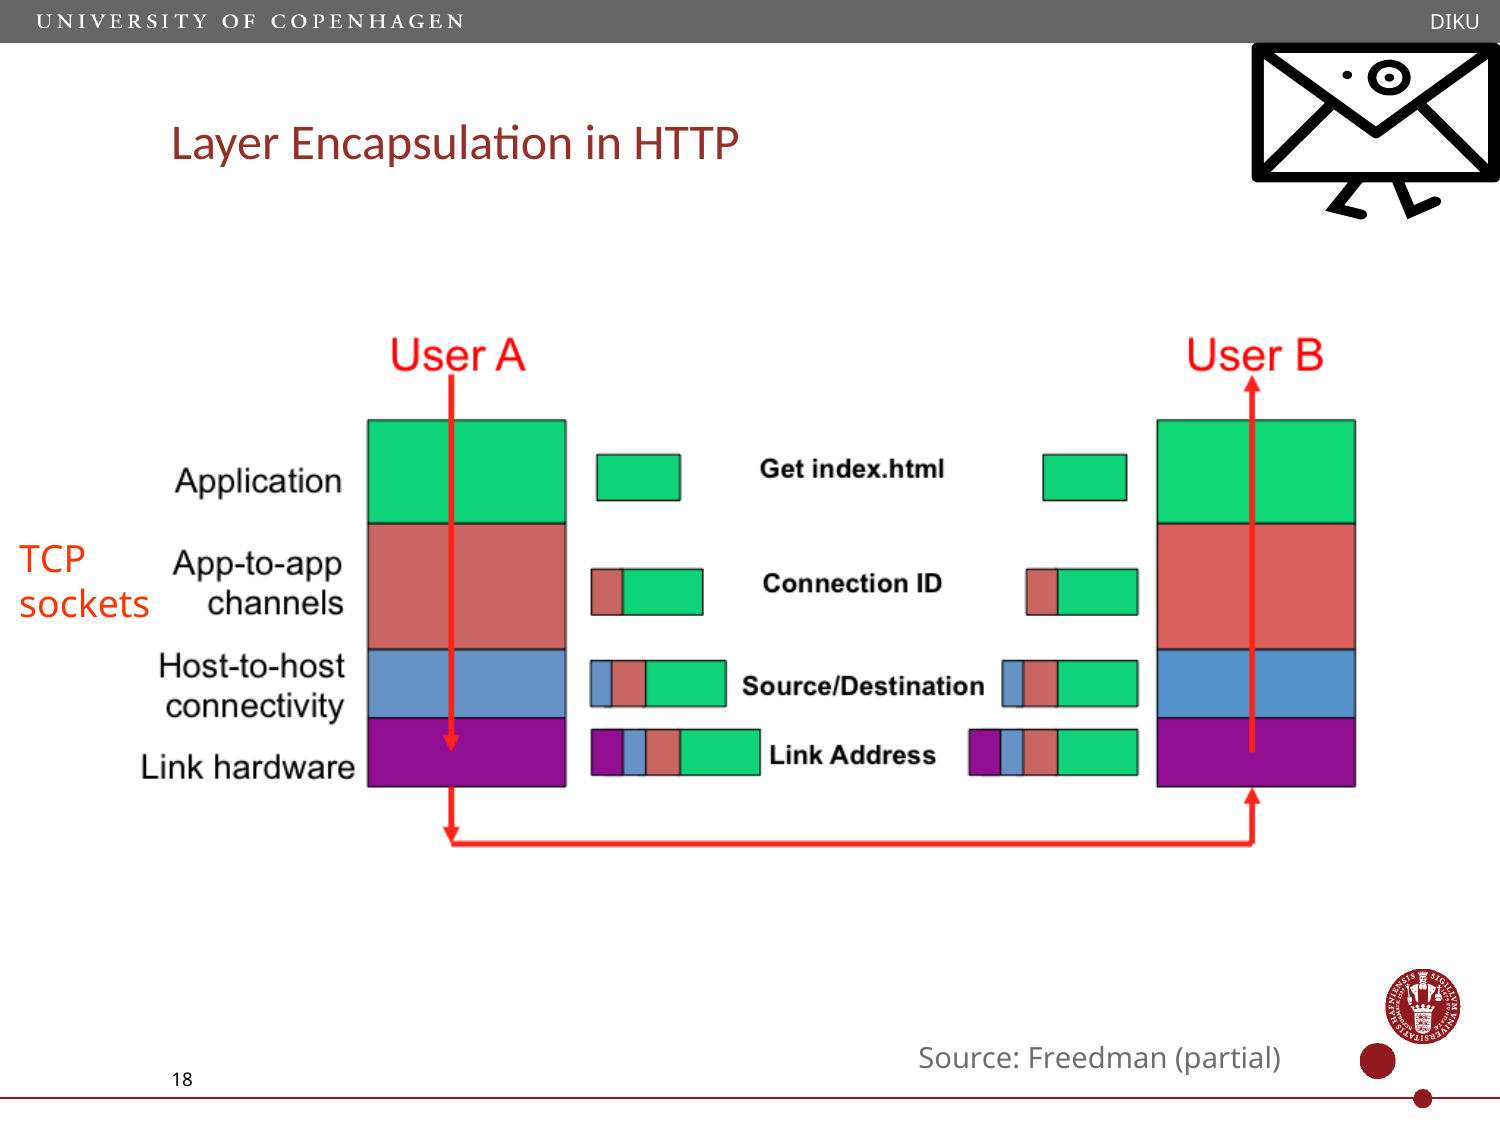

DIKU
# Layer Encapsulation in HTTP
TCP
sockets
Source: Freedman (partial)